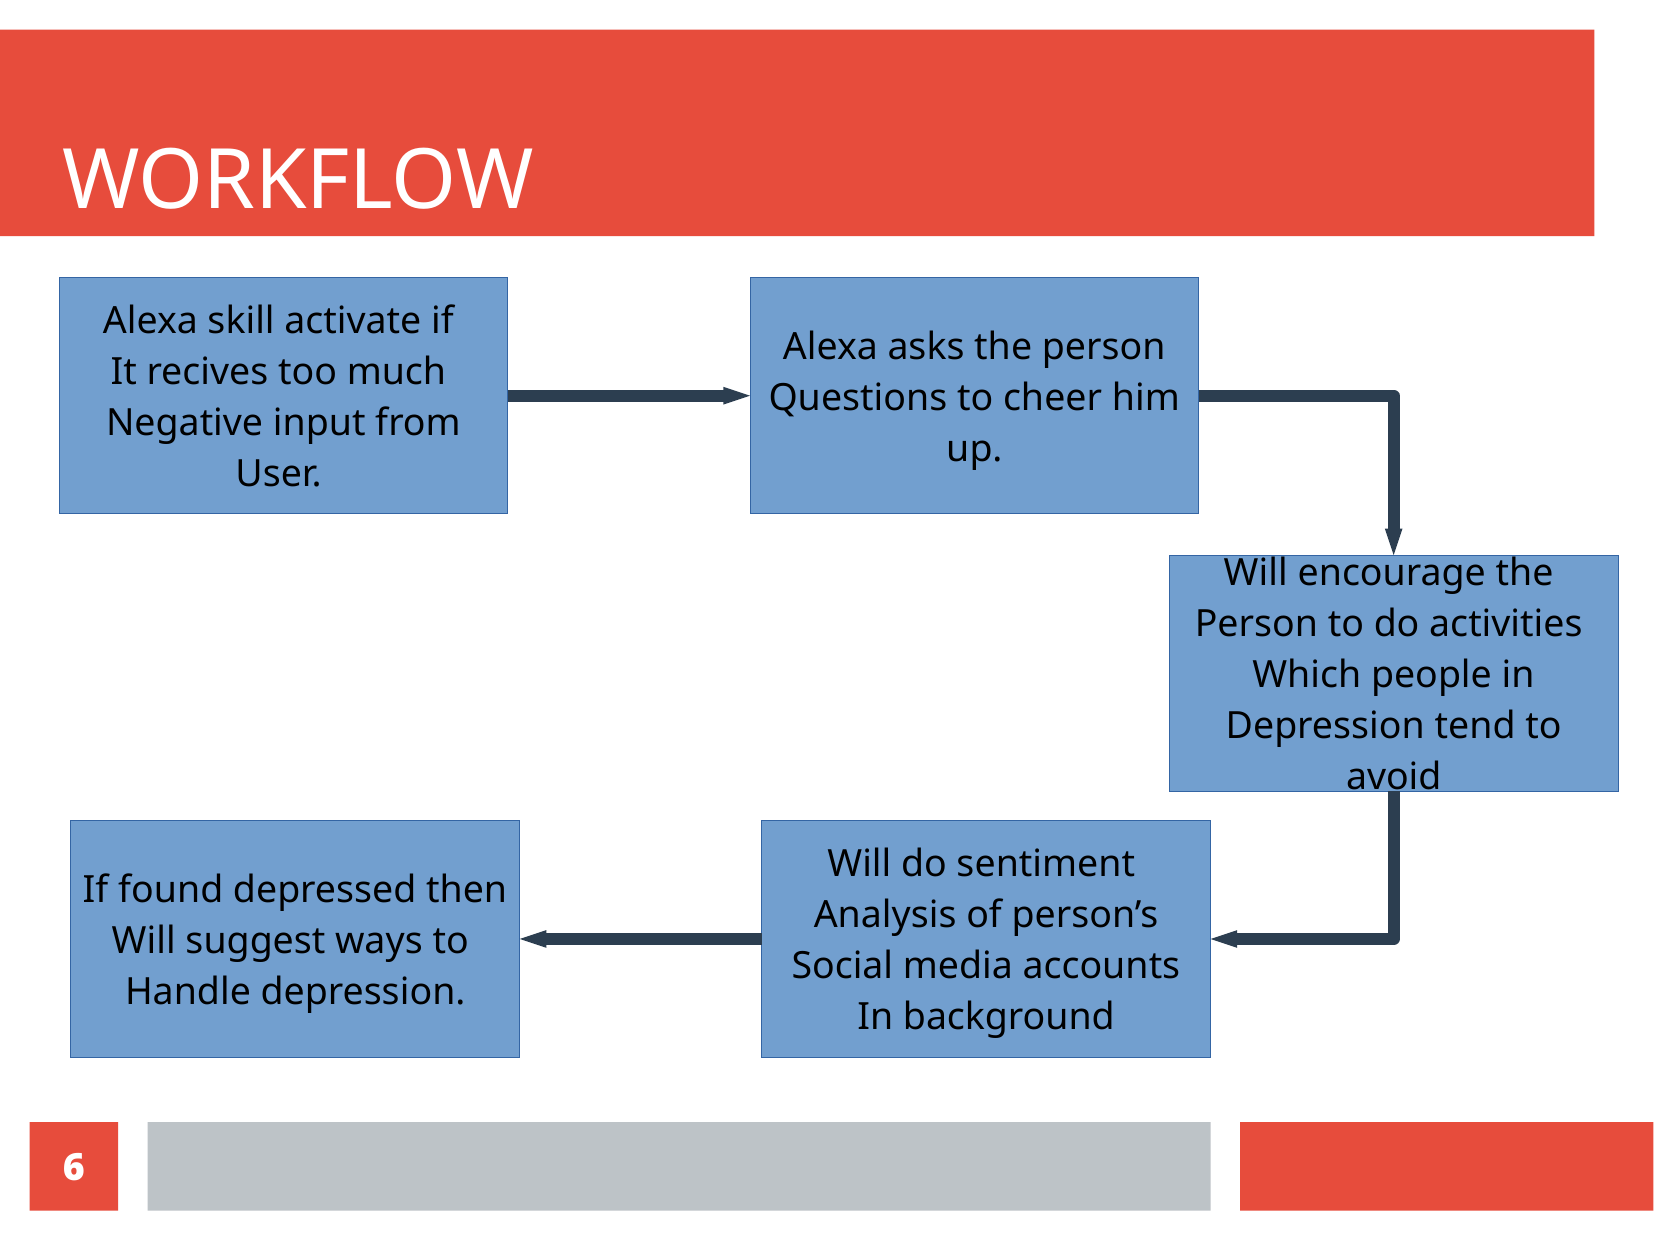

WORKFLOW
Alexa skill activate if
It recives too much
Negative input from
User.
Alexa asks the person
Questions to cheer him
up.
Will encourage the
Person to do activities
Which people in
Depression tend to
avoid
If found depressed then
Will suggest ways to
Handle depression.
Will do sentiment
Analysis of person’s
Social media accounts
In background
6